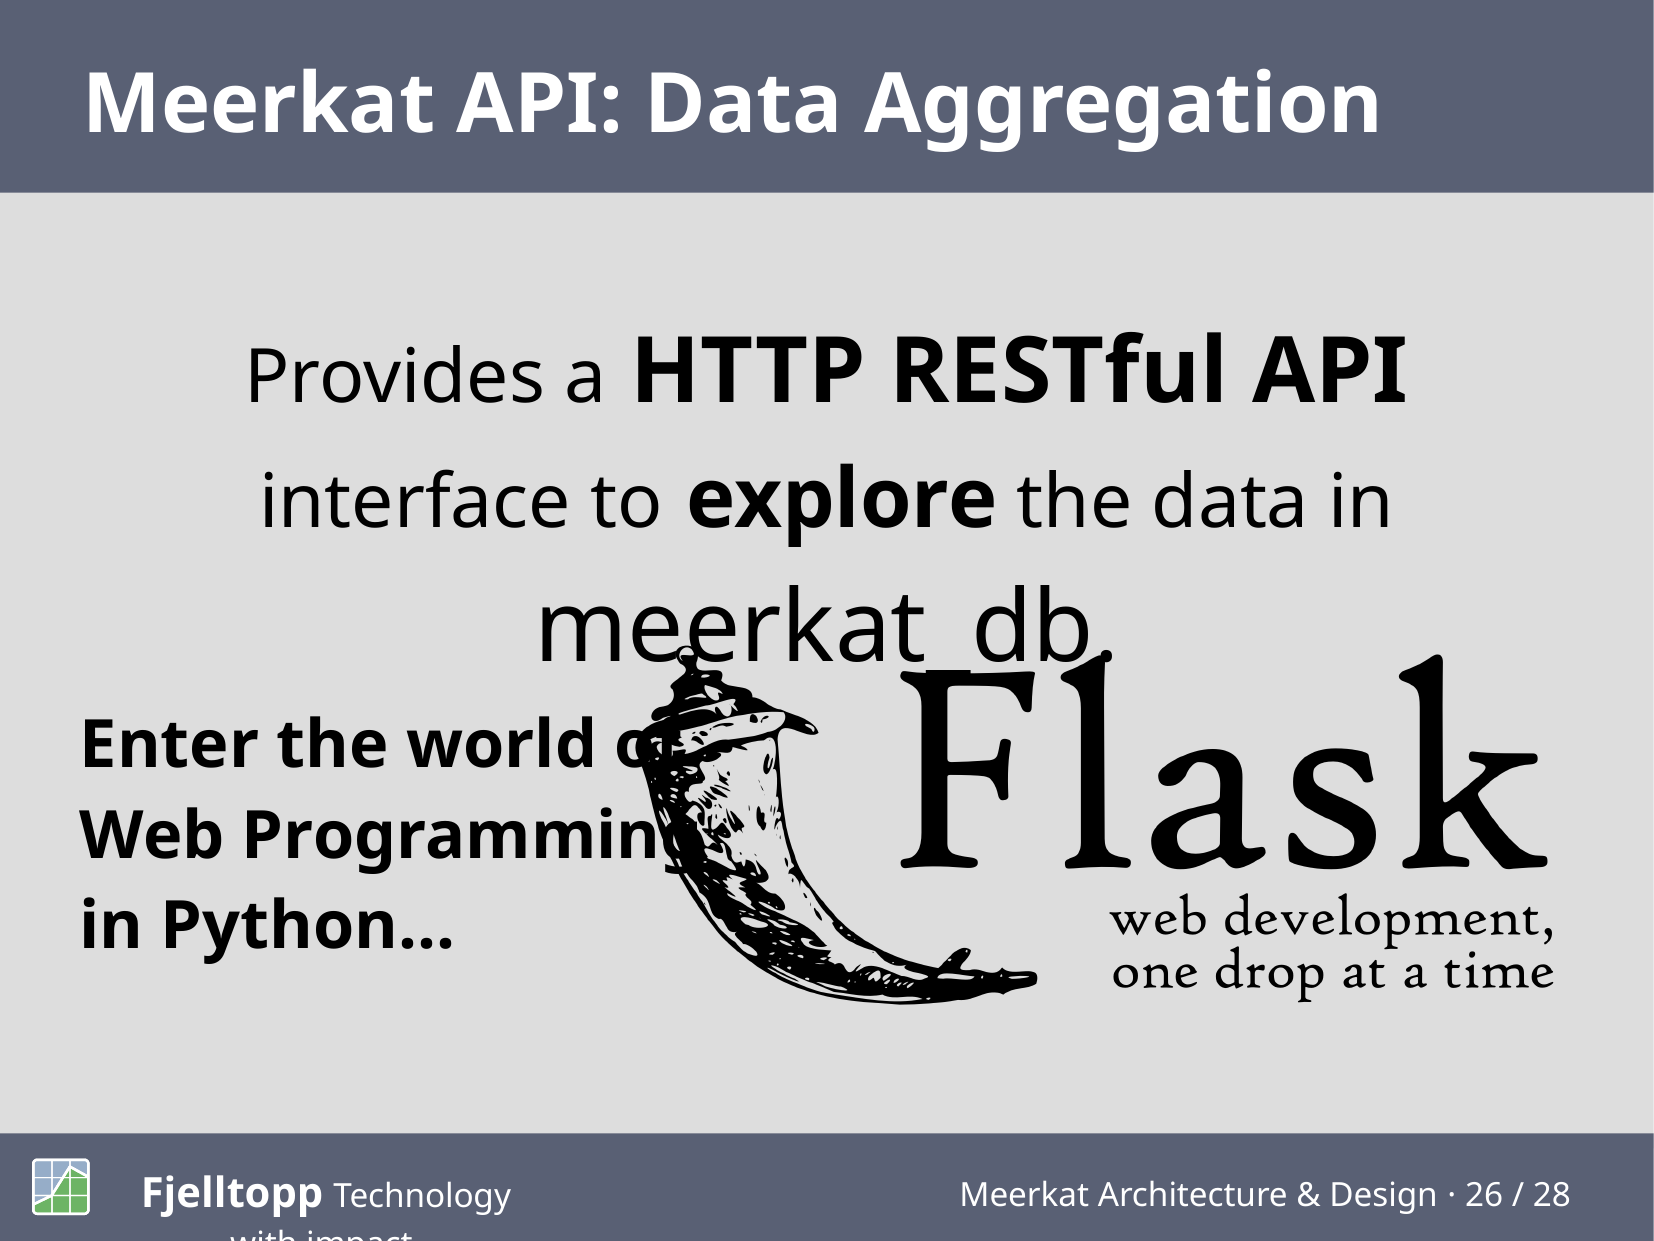

# Meerkat API: Data Aggregation
Provides a HTTP RESTful API interface to explore the data in meerkat_db.
Enter the world of
Web Programming
in Python...
26